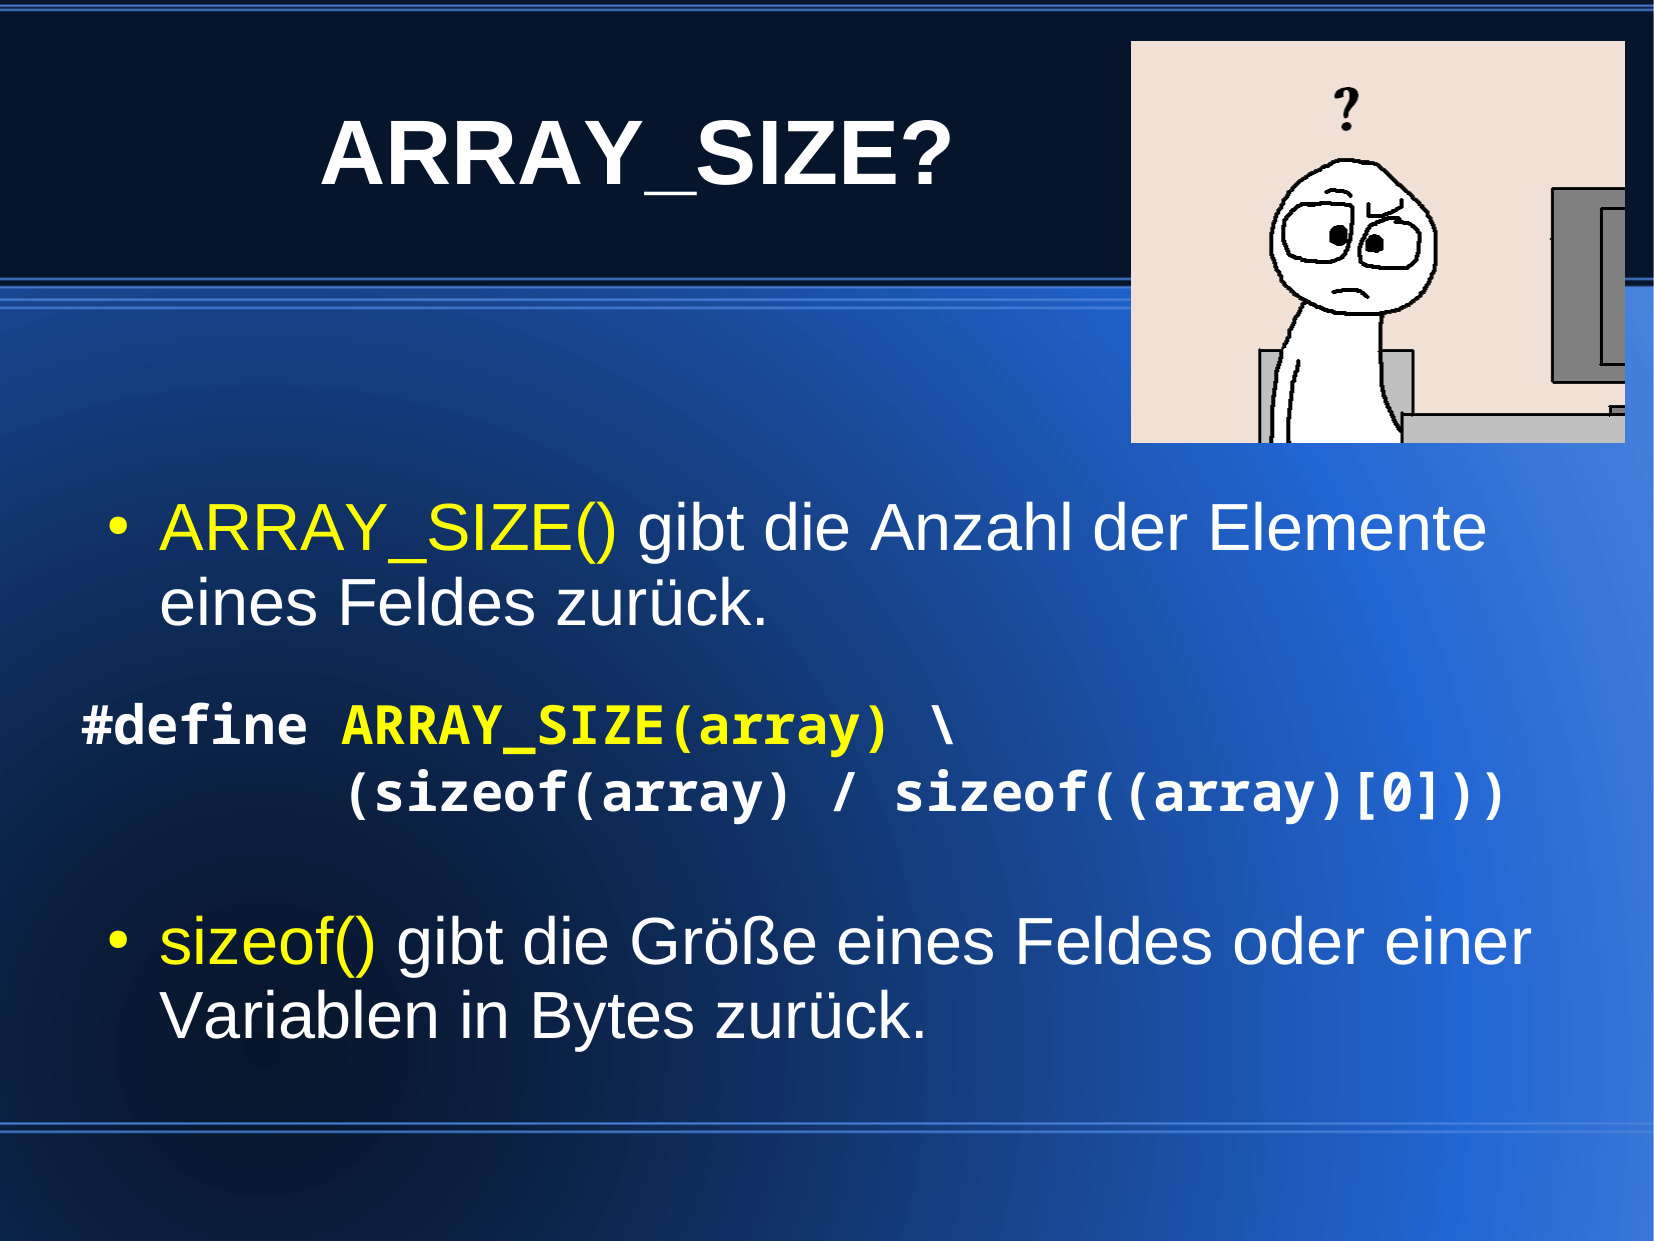

# ARRAY_SIZE?
ARRAY_SIZE() gibt die Anzahl der Elemente eines Feldes zurück.
#define ARRAY_SIZE(array) \
 (sizeof(array) / sizeof((array)[0]))
sizeof() gibt die Größe eines Feldes oder einer Variablen in Bytes zurück.